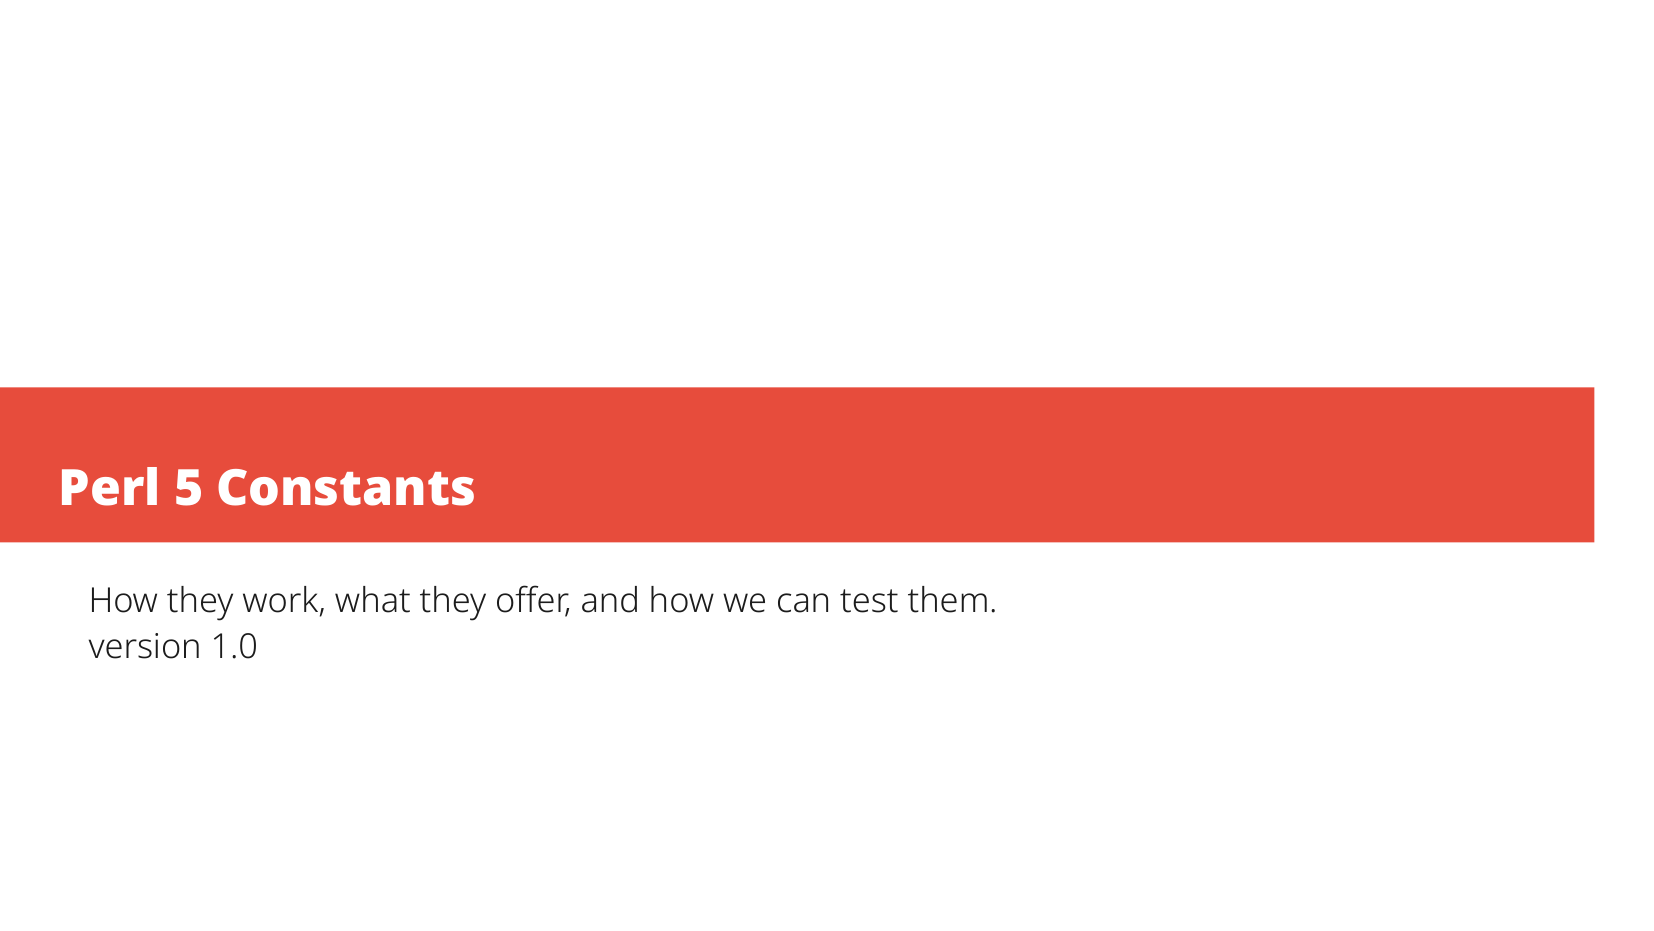

# Perl 5 Constants
How they work, what they offer, and how we can test them.
version 1.0